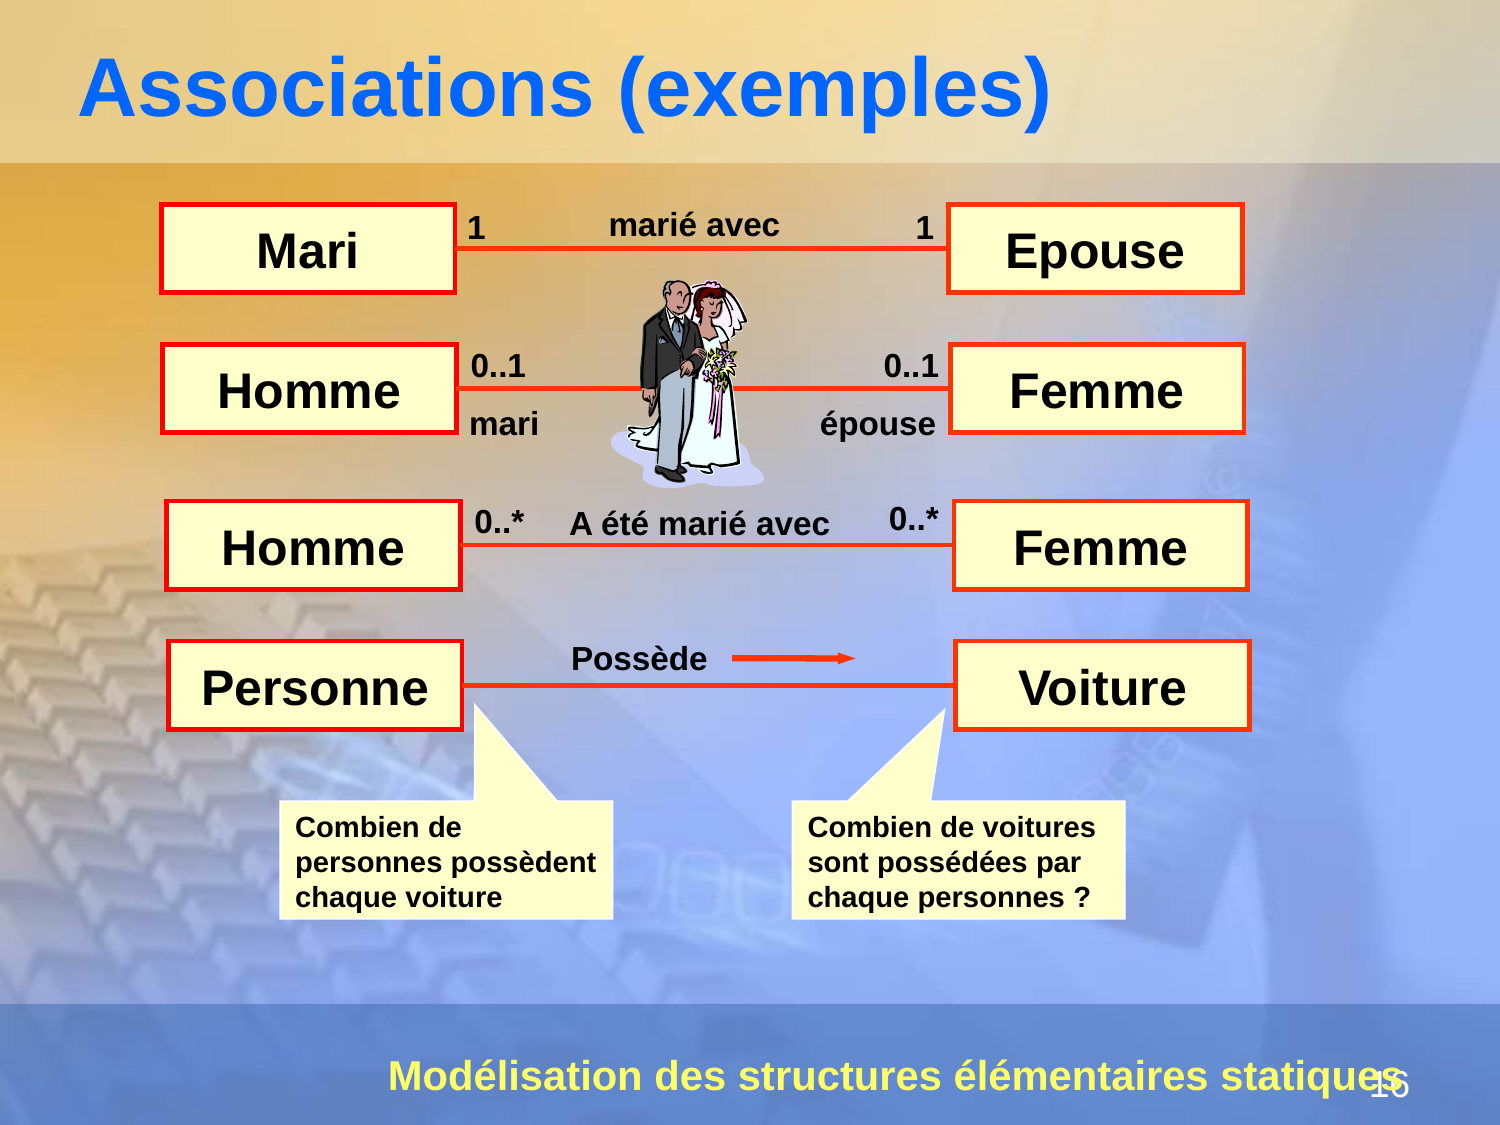

# Associations (exemples)
marié avec
1
1
Mari
Epouse
0..1
0..1
Homme
Femme
épouse
mari
0..*
0..*
A été marié avec
Homme
Femme
Possède
Personne
Voiture
Combien de personnes possèdent chaque voiture
Combien de voitures sont possédées par chaque personnes ?
Modélisation des structures élémentaires statiques